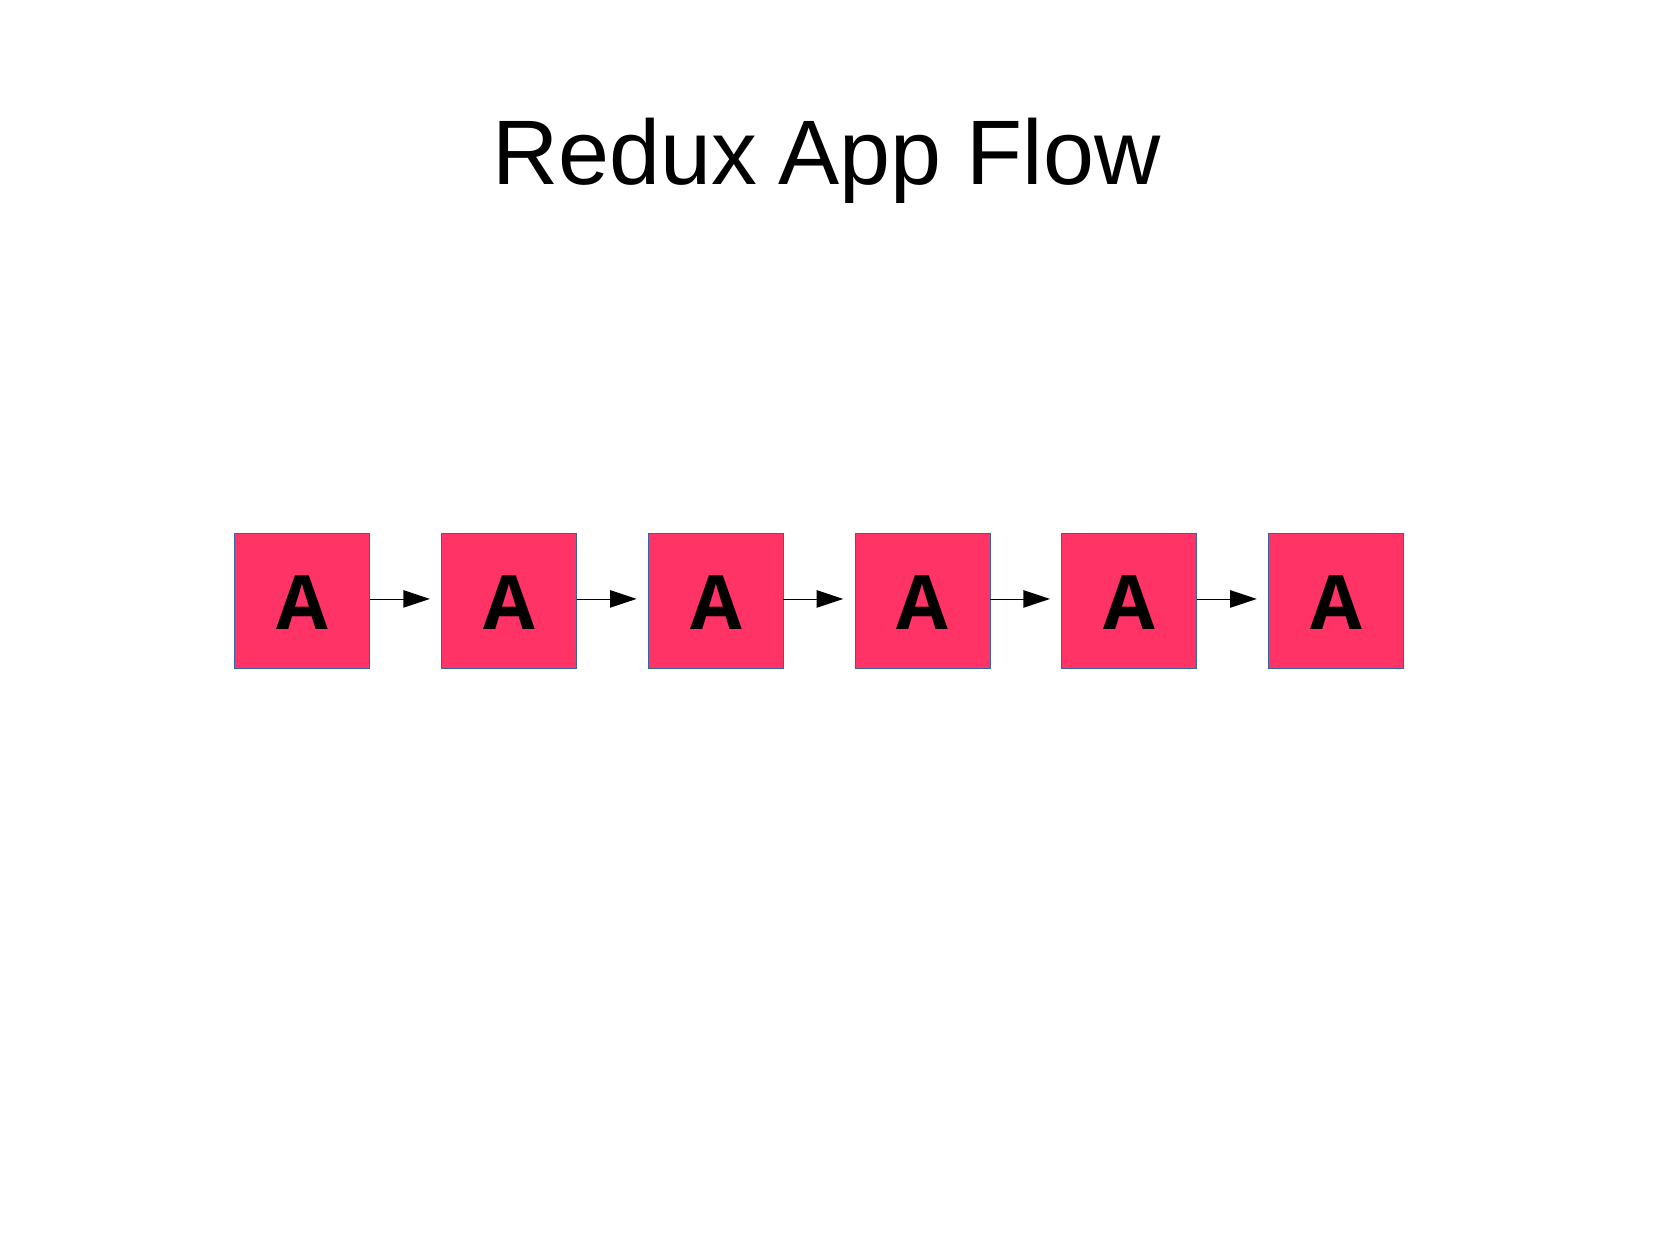

# Redux App Flow
A
A
A
A
A
A